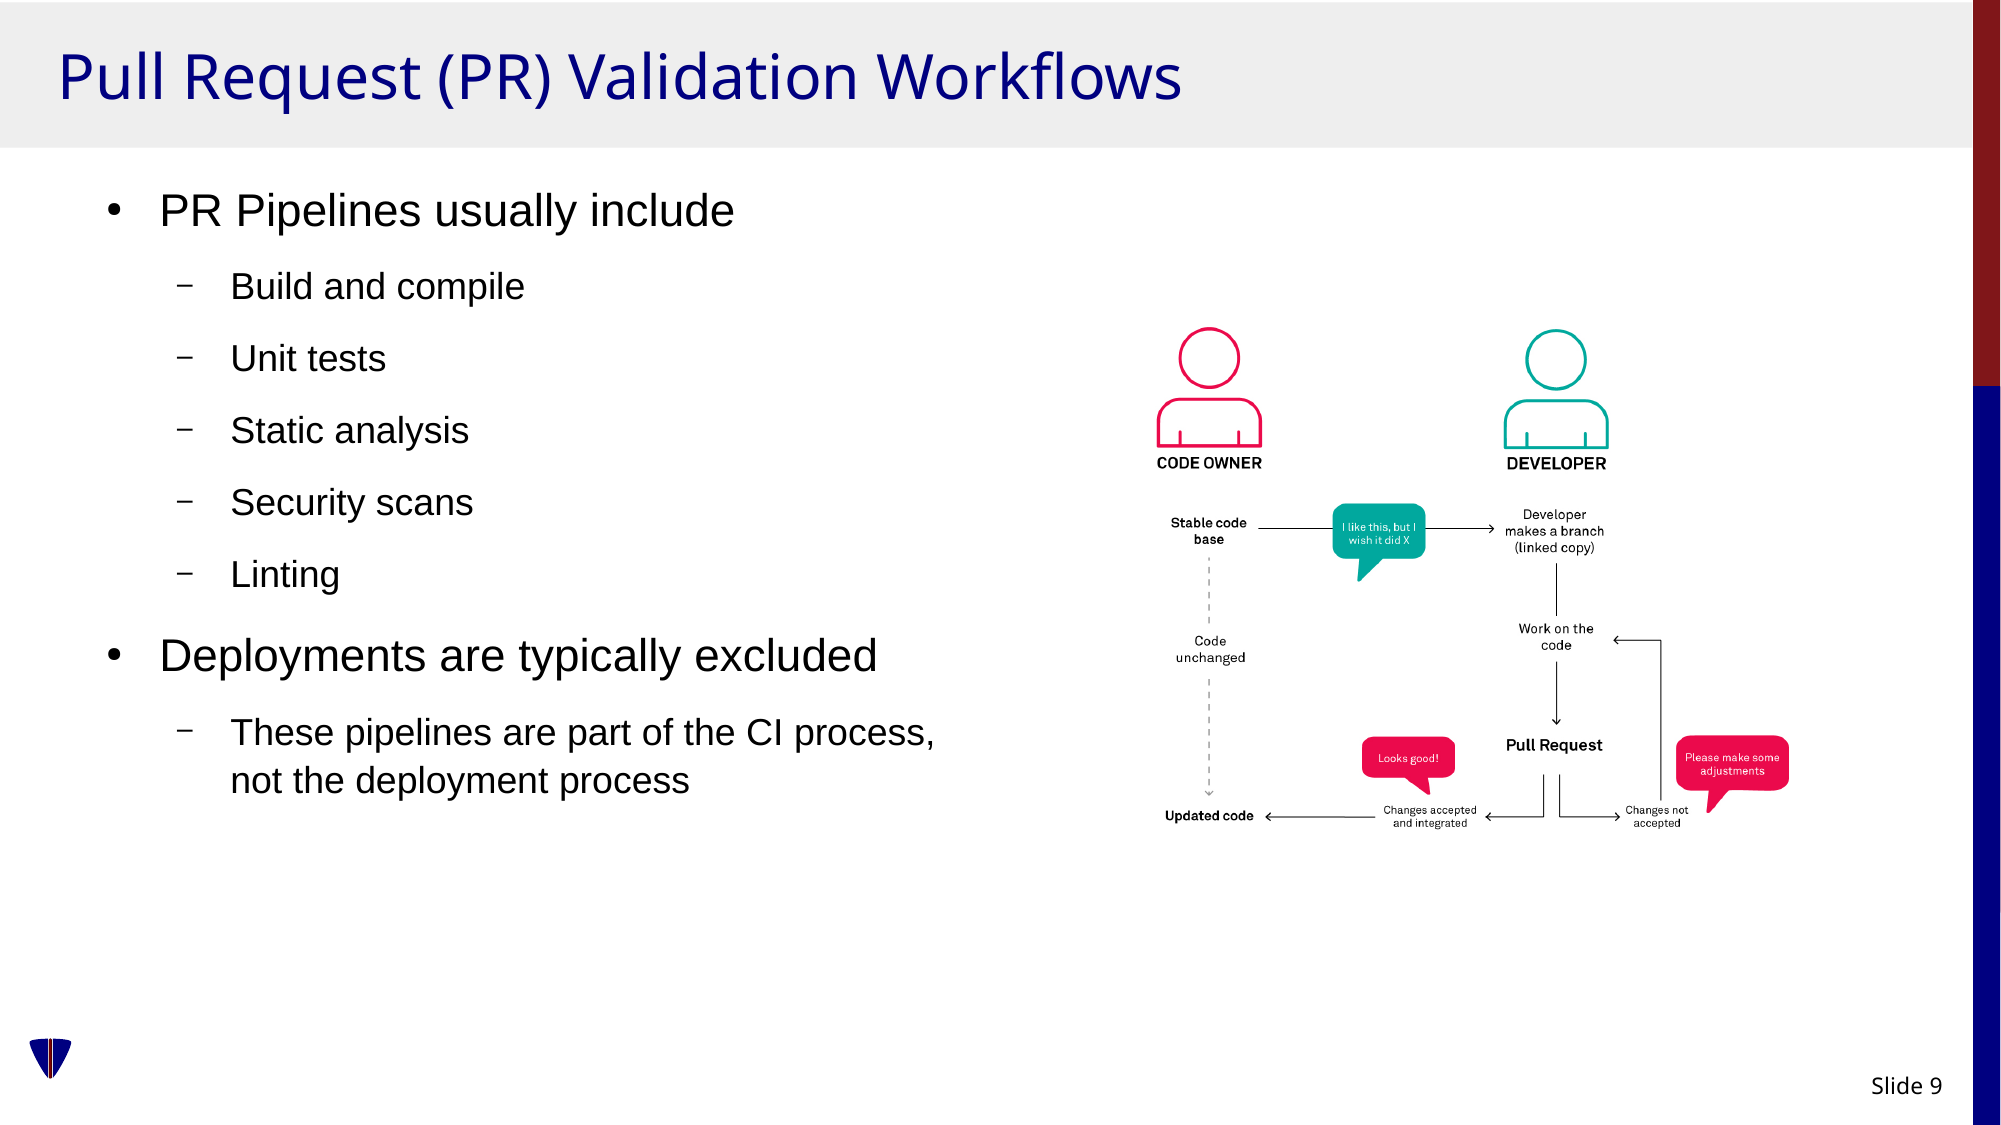

# Pull Request (PR) Validation Workflows
PR Pipelines usually include
Build and compile
Unit tests
Static analysis
Security scans
Linting
Deployments are typically excluded
These pipelines are part of the CI process, not the deployment process